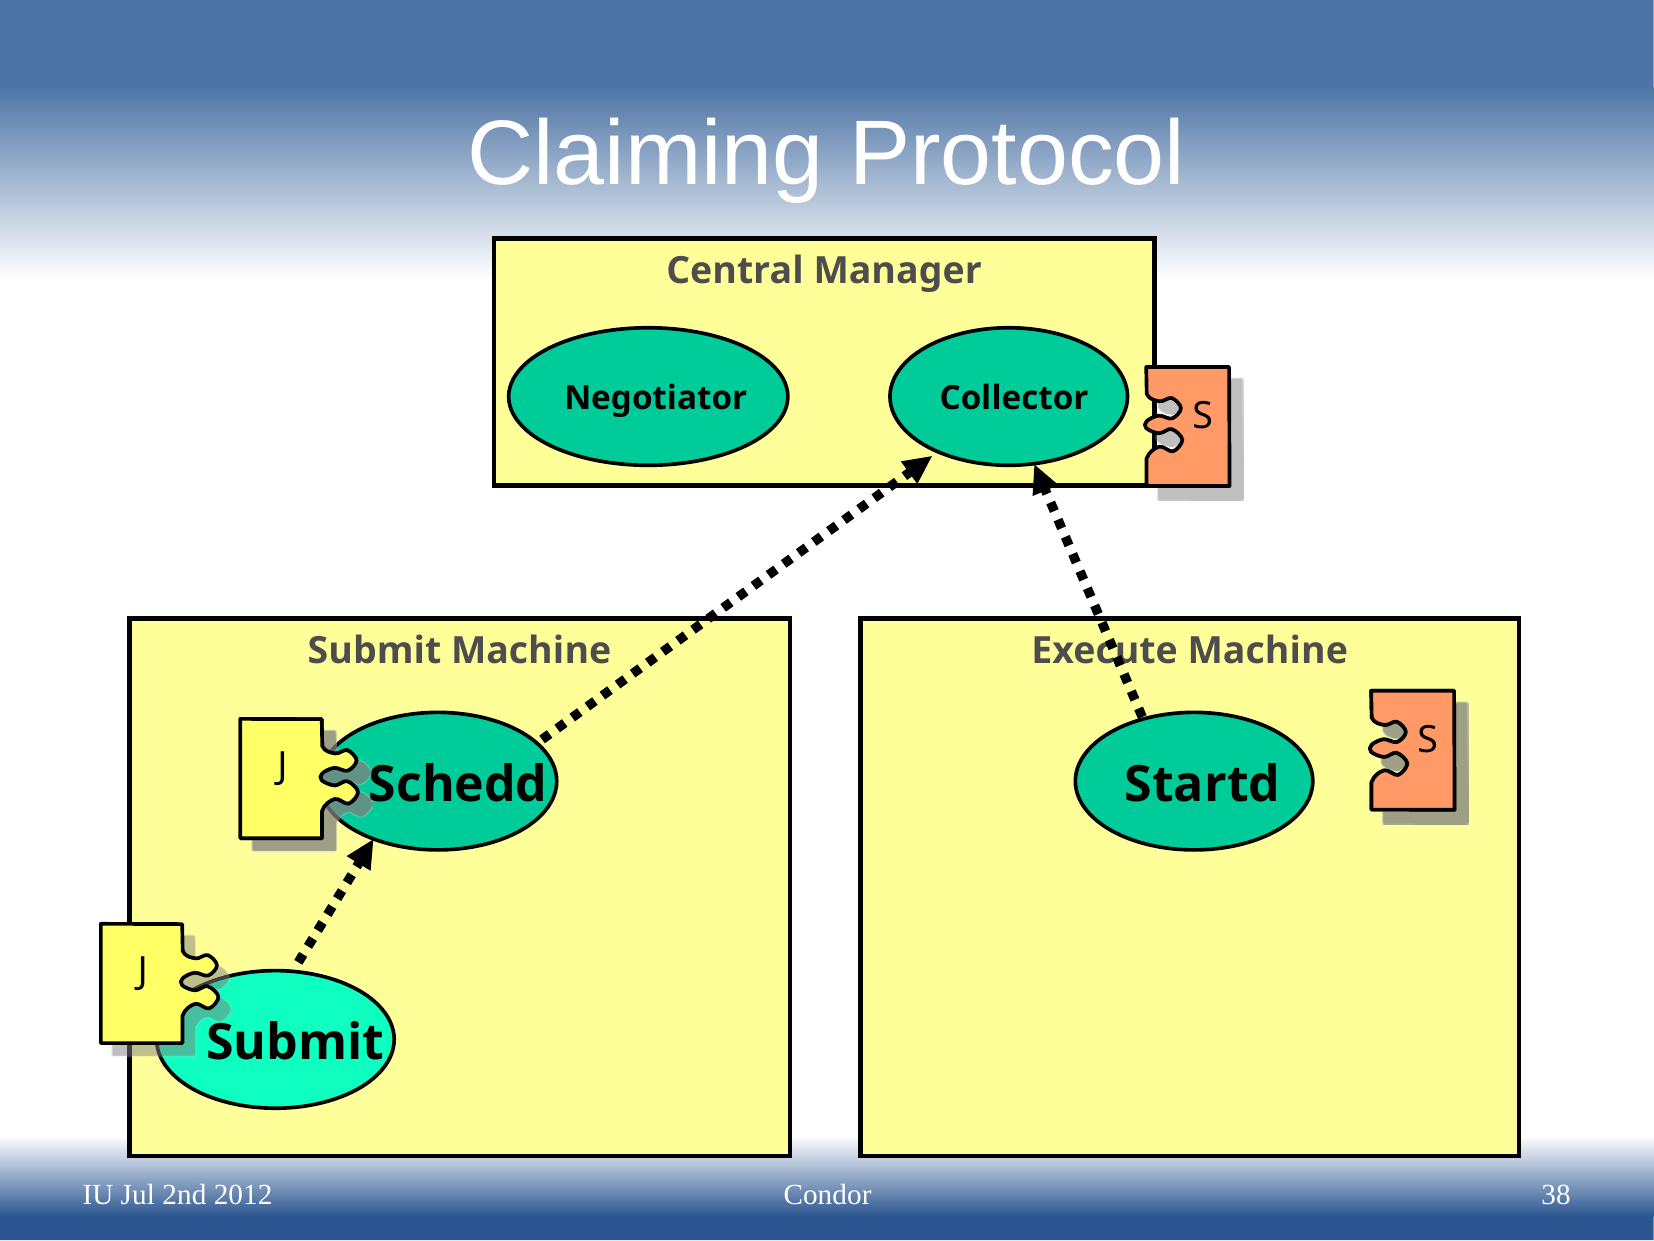

# Claiming Protocol
Central Manager
Negotiator
Collector
S
Submit Machine
Execute Machine
S
S
Schedd
Startd
J
J
J
Submit
IU Jul 2nd 2012
Condor
38